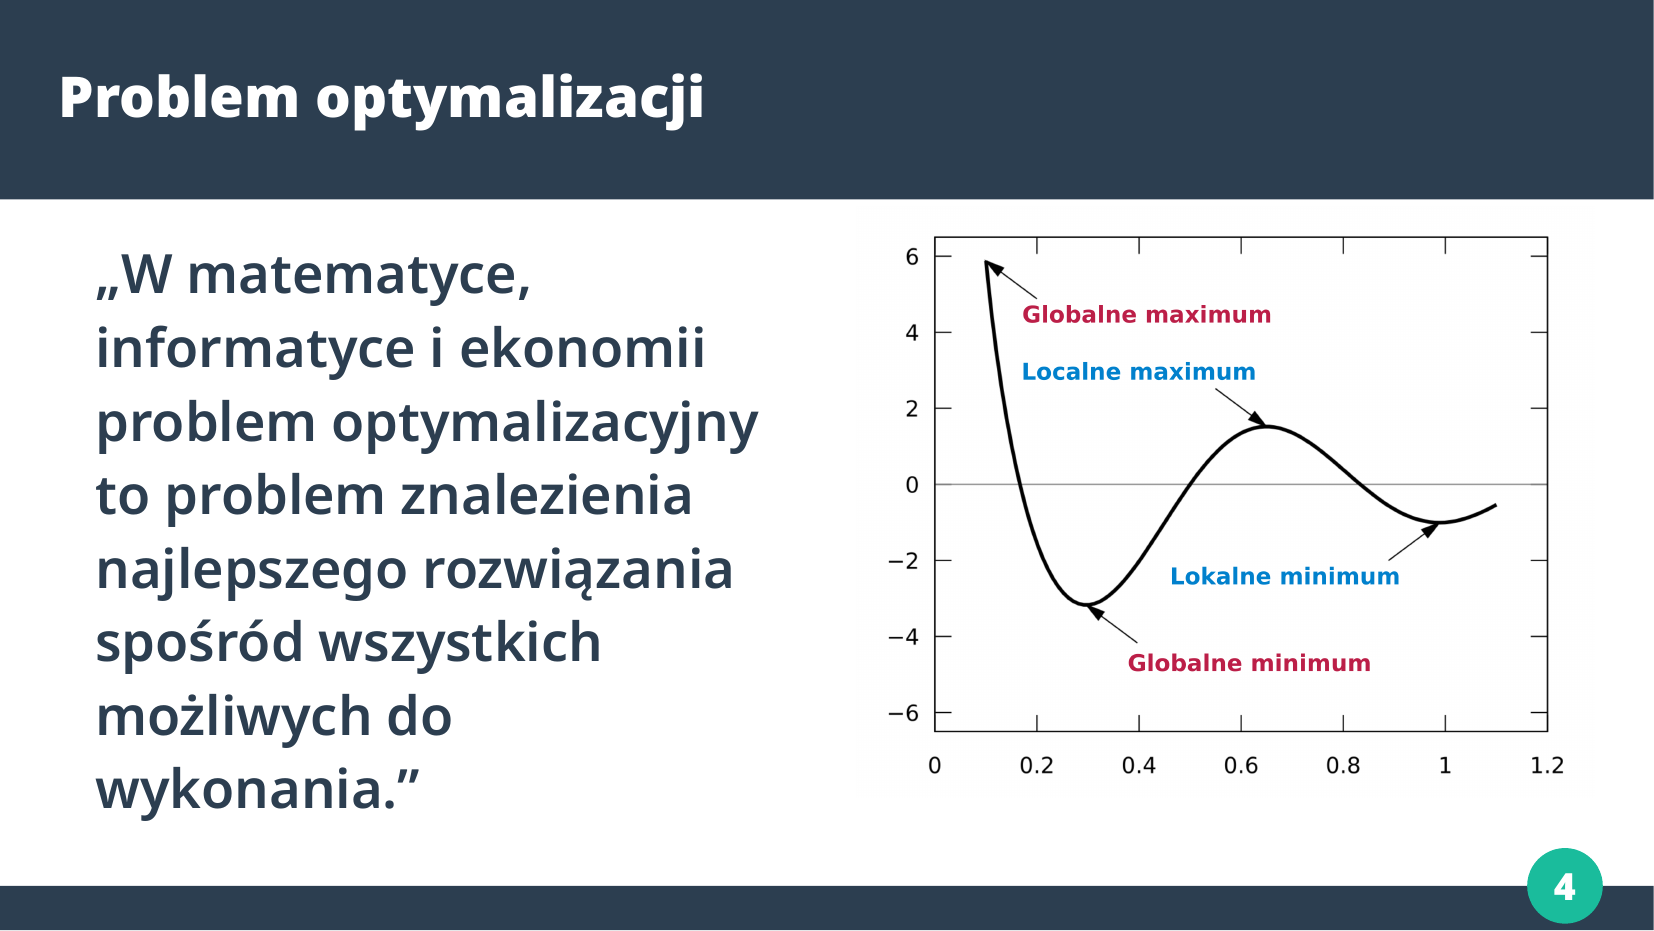

# Problem optymalizacji
„W matematyce, informatyce i ekonomii problem optymalizacyjny to problem znalezienia najlepszego rozwiązania spośród wszystkich możliwych do wykonania.”